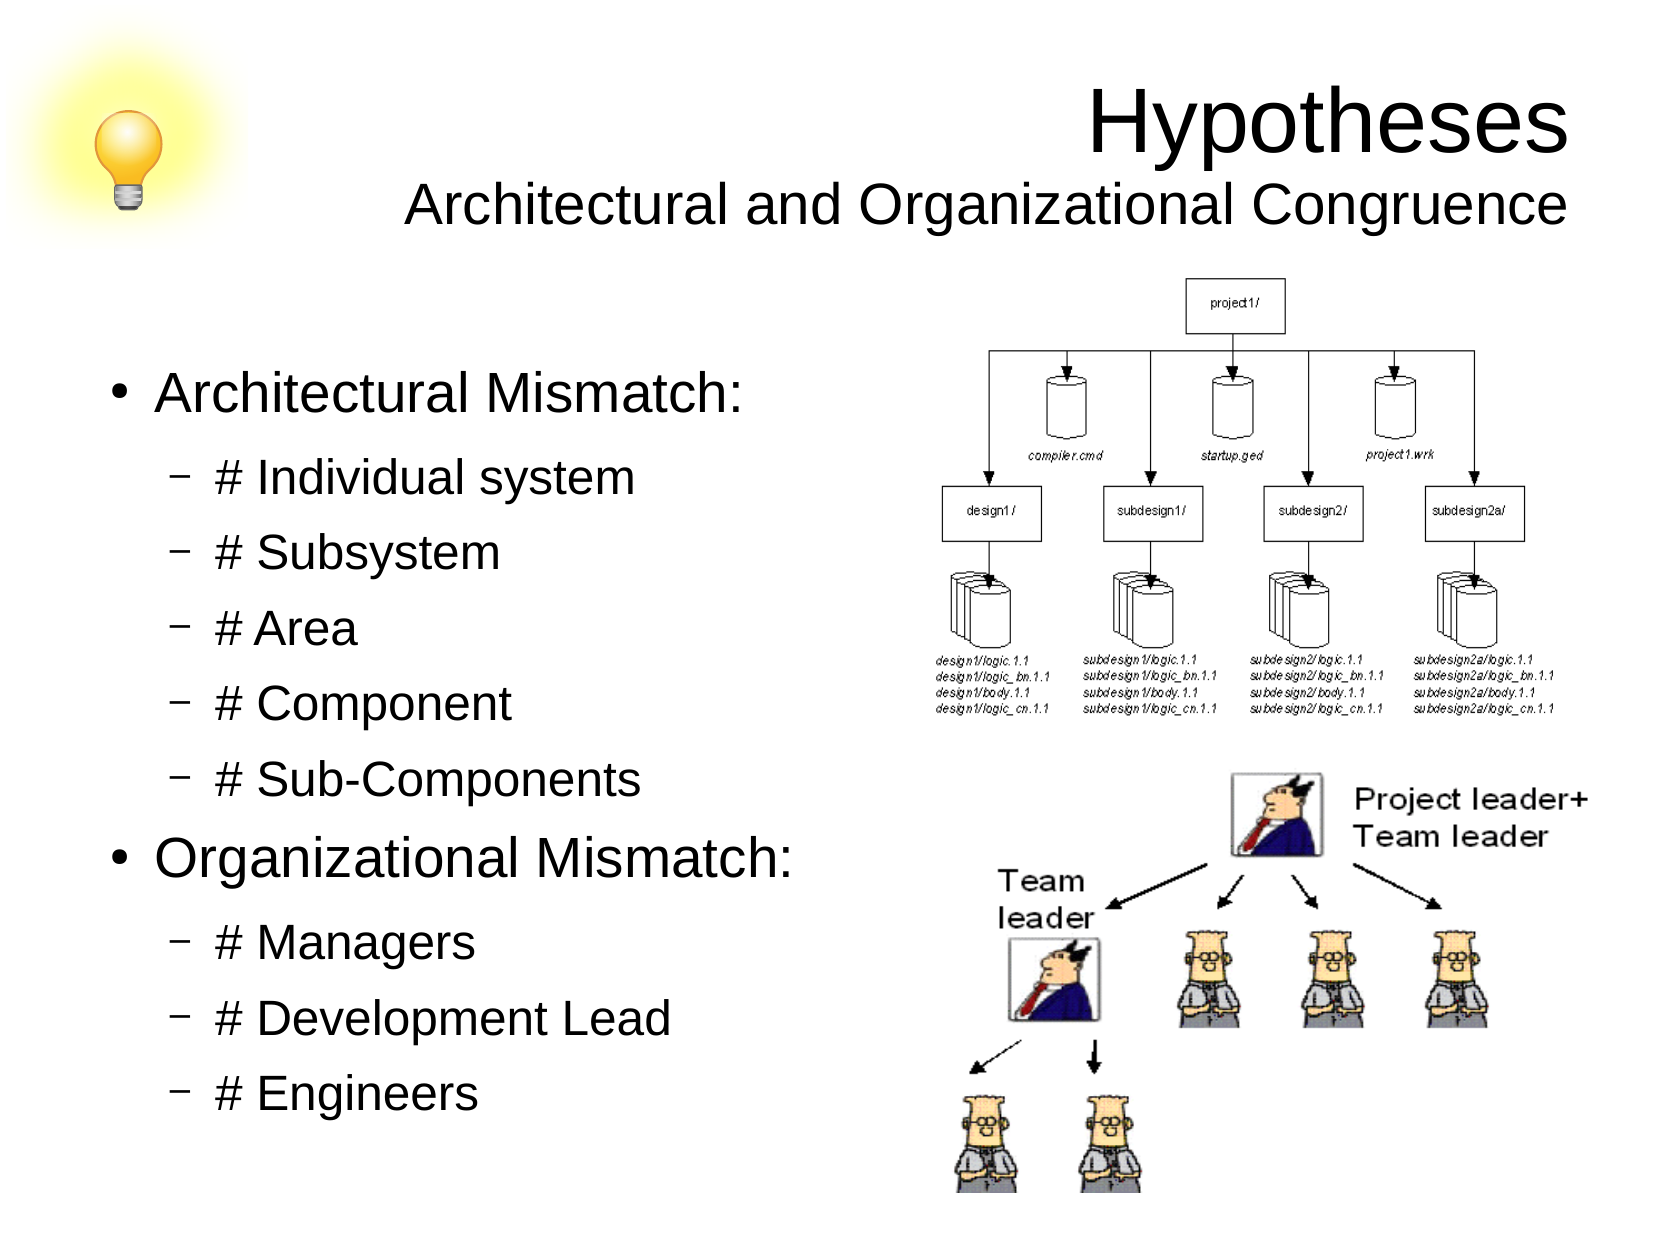

# Hypotheses Architectural and Organizational Congruence
Architectural Mismatch:
# Individual system
# Subsystem
# Area
# Component
# Sub-Components
Organizational Mismatch:
# Managers
# Development Lead
# Engineers